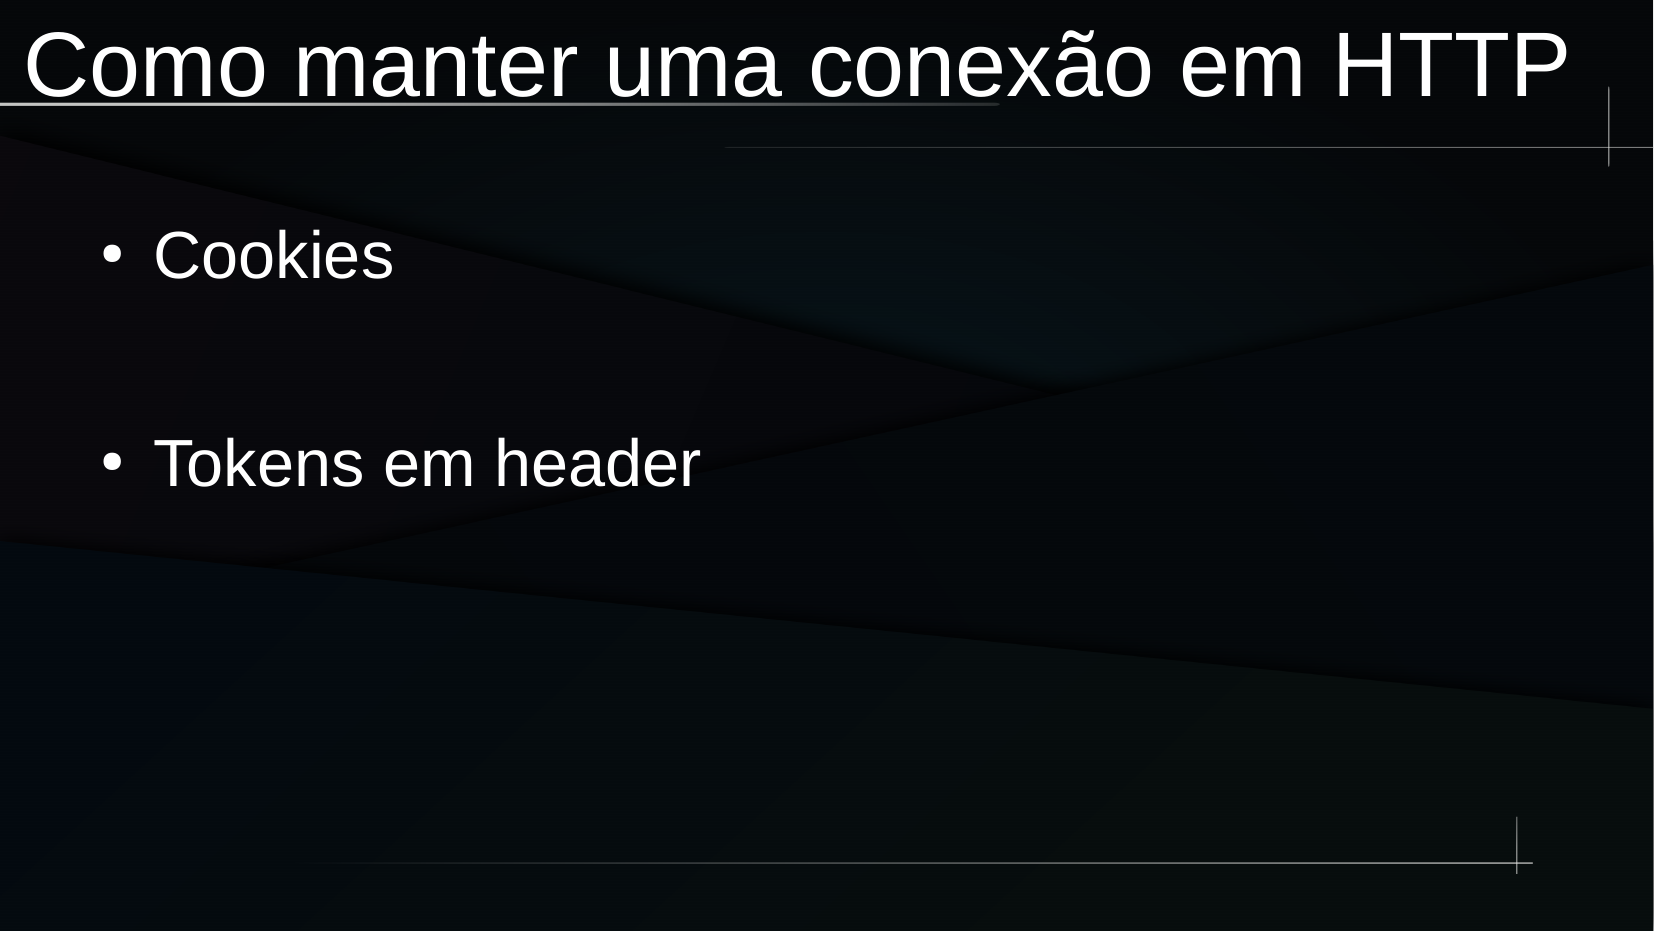

# Como manter uma conexão em HTTP
Cookies
Tokens em header